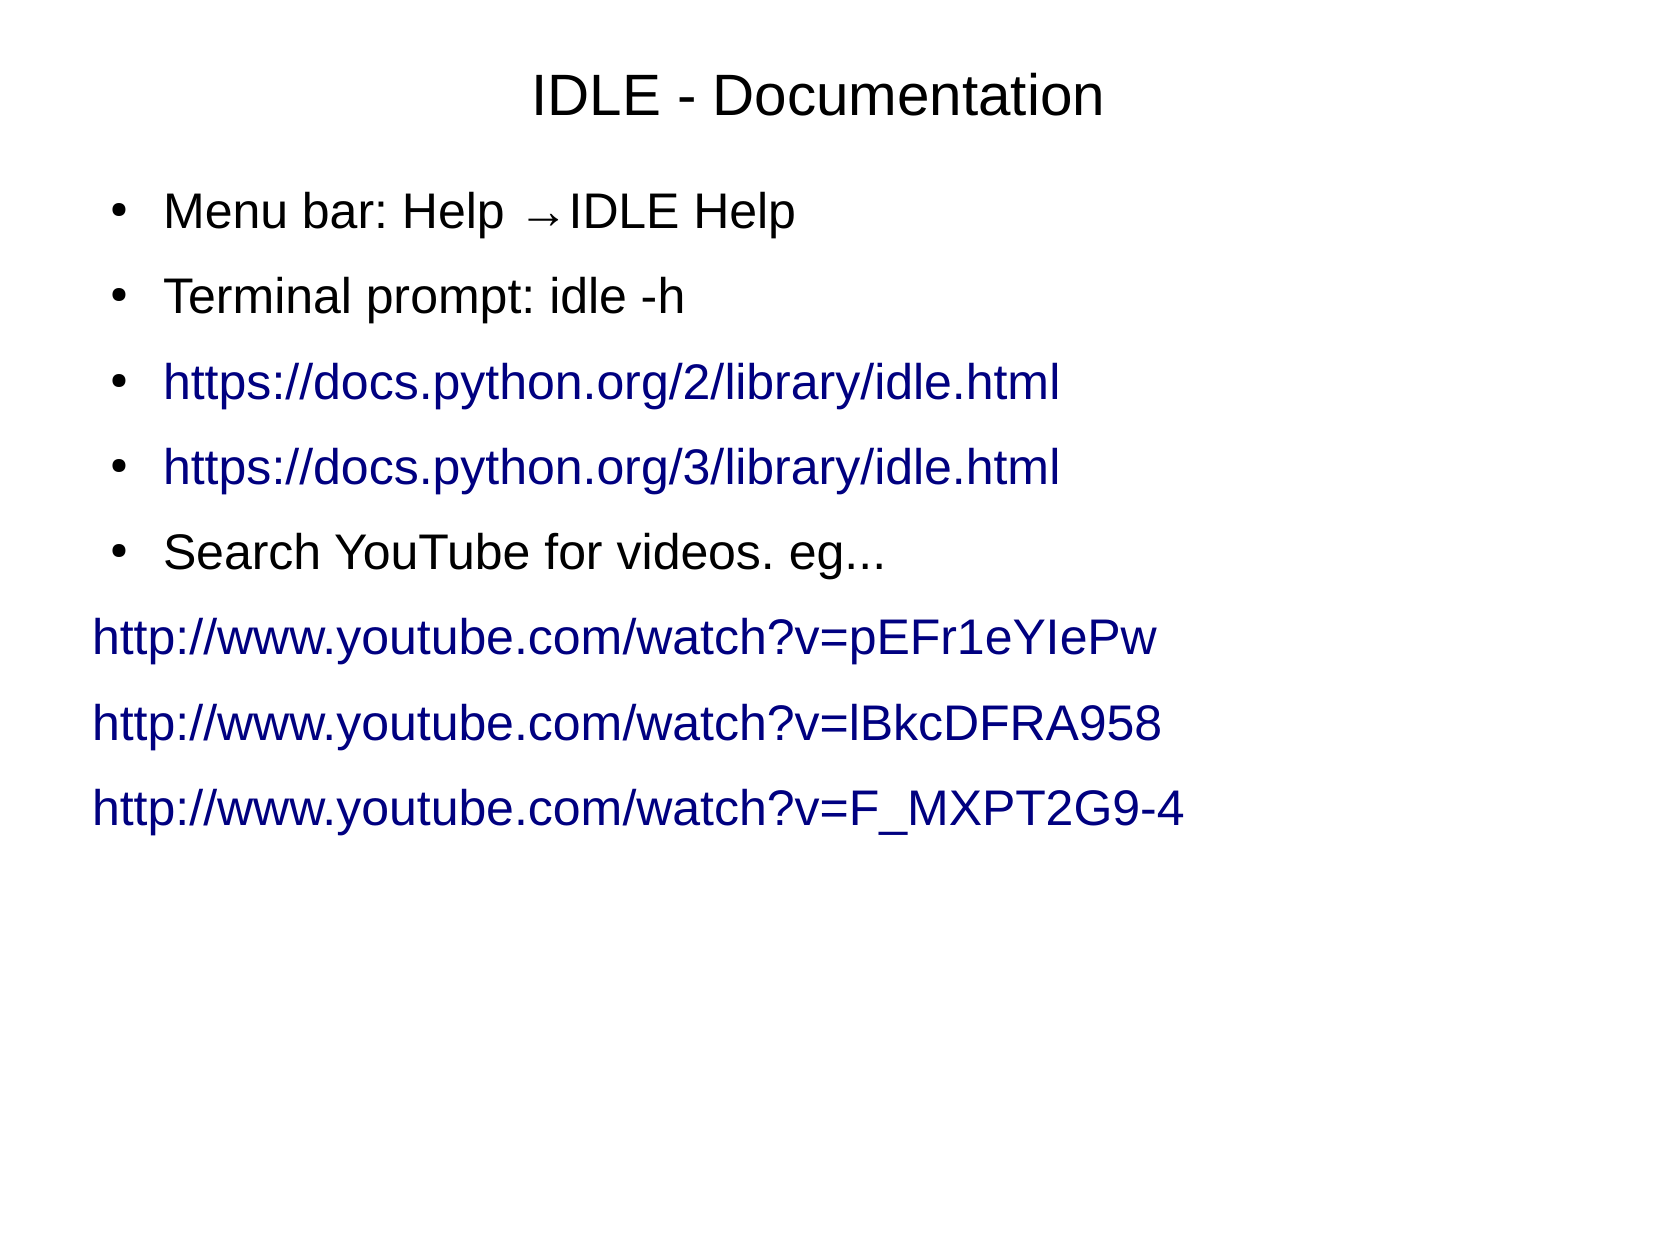

# IDLE - Documentation
Menu bar: Help →IDLE Help
Terminal prompt: idle -h
https://docs.python.org/2/library/idle.html
https://docs.python.org/3/library/idle.html
Search YouTube for videos. eg...
http://www.youtube.com/watch?v=pEFr1eYIePw
http://www.youtube.com/watch?v=lBkcDFRA958
http://www.youtube.com/watch?v=F_MXPT2G9-4